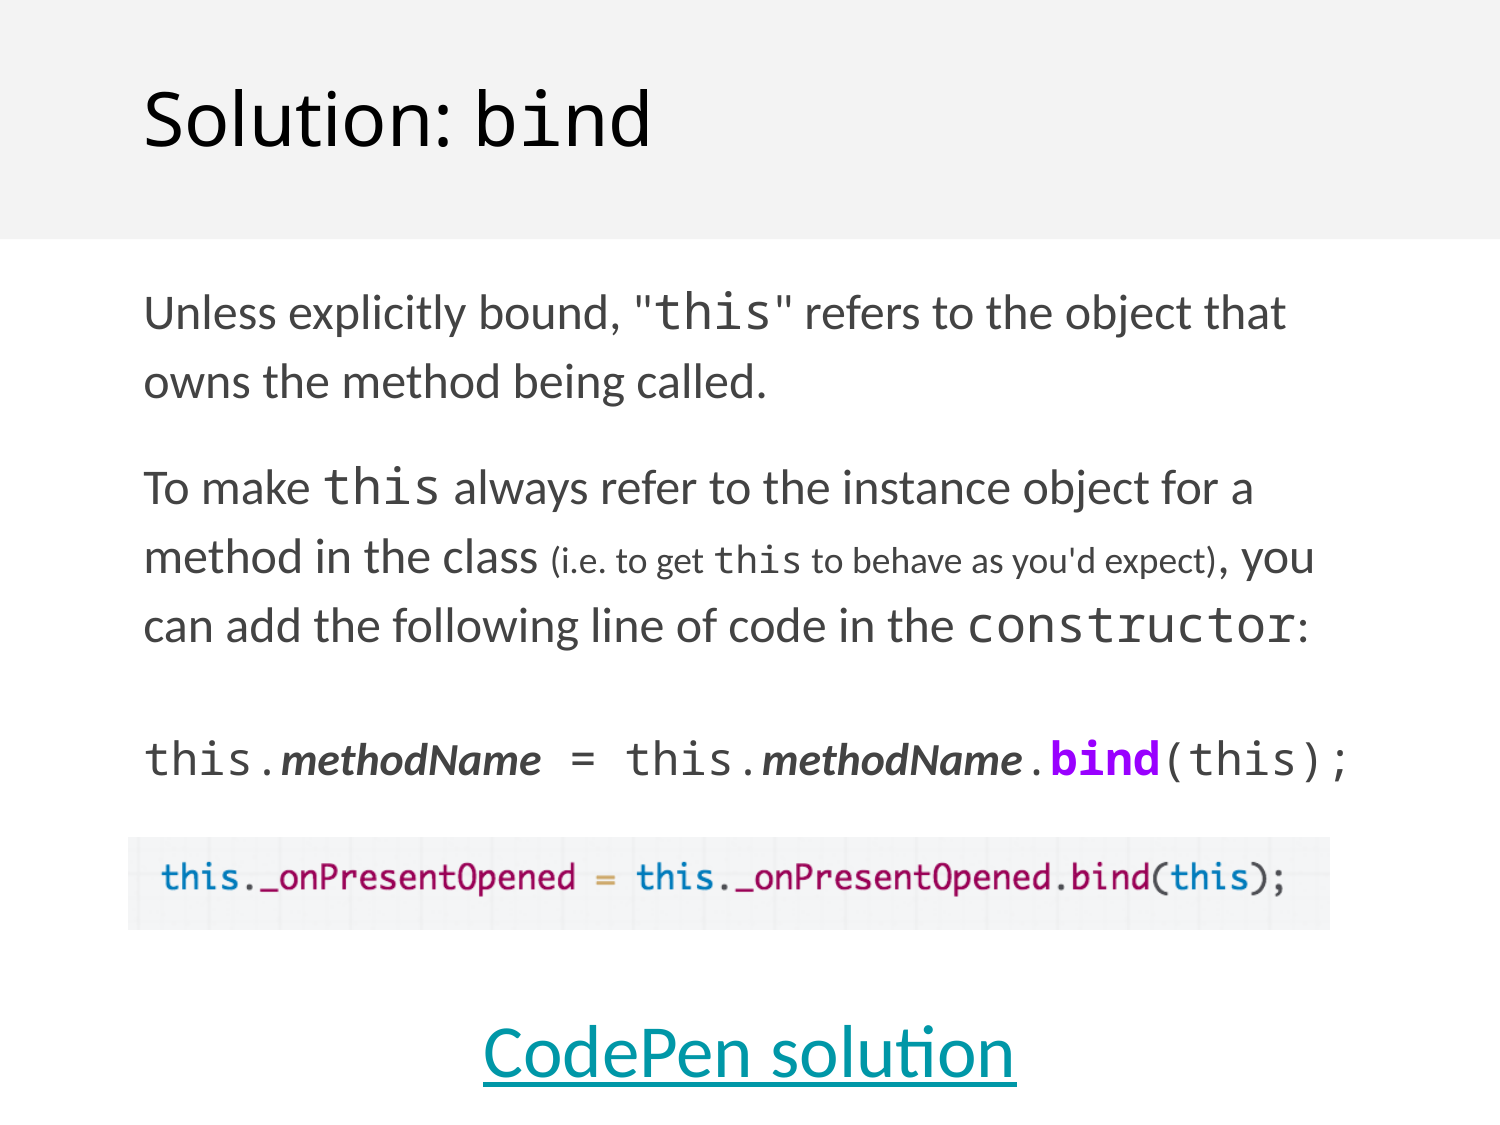

# Solution: bind
Unless explicitly bound, "this" refers to the object that owns the method being called.
To make this always refer to the instance object for a method in the class (i.e. to get this to behave as you'd expect), you can add the following line of code in the constructor:
this.methodName = this.methodName.bind(this);
CodePen solution